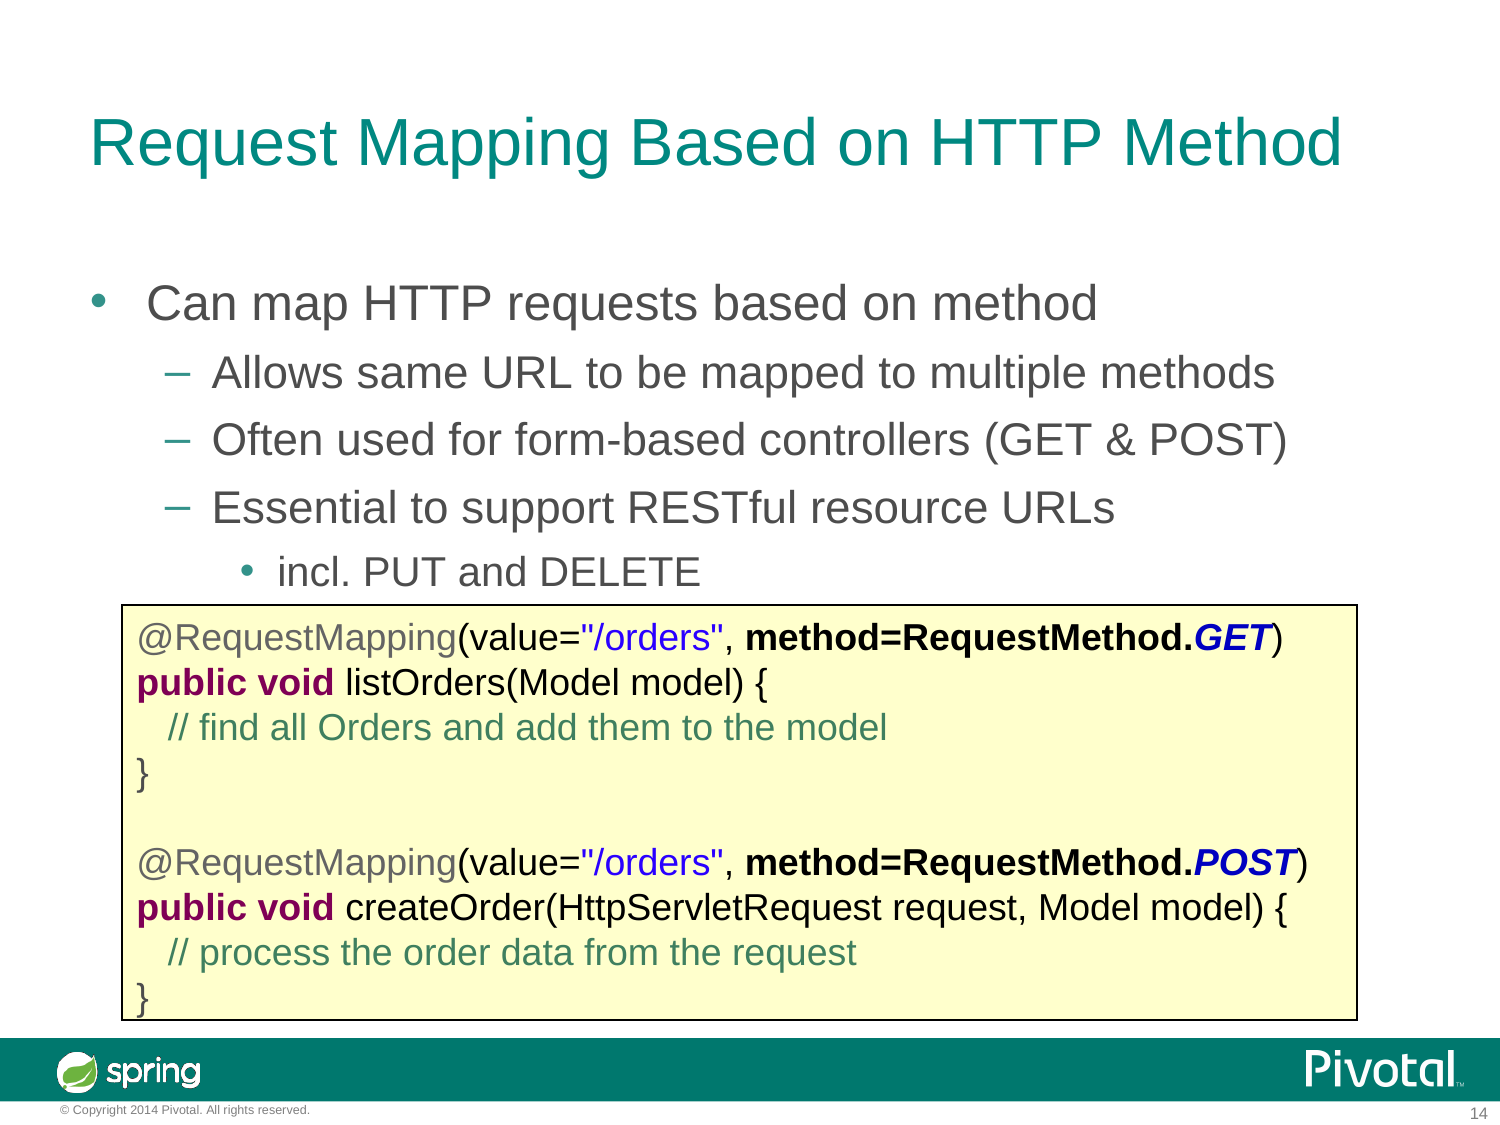

# Request Mapping Based on HTTP Method
Can map HTTP requests based on method
Allows same URL to be mapped to multiple methods
Often used for form-based controllers (GET & POST)
Essential to support RESTful resource URLs
incl. PUT and DELETE
@RequestMapping(value="/orders", method=RequestMethod.GET)
public void listOrders(Model model) {
 // find all Orders and add them to the model
}
@RequestMapping(value="/orders", method=RequestMethod.POST)
public void createOrder(HttpServletRequest request, Model model) {
 // process the order data from the request
}